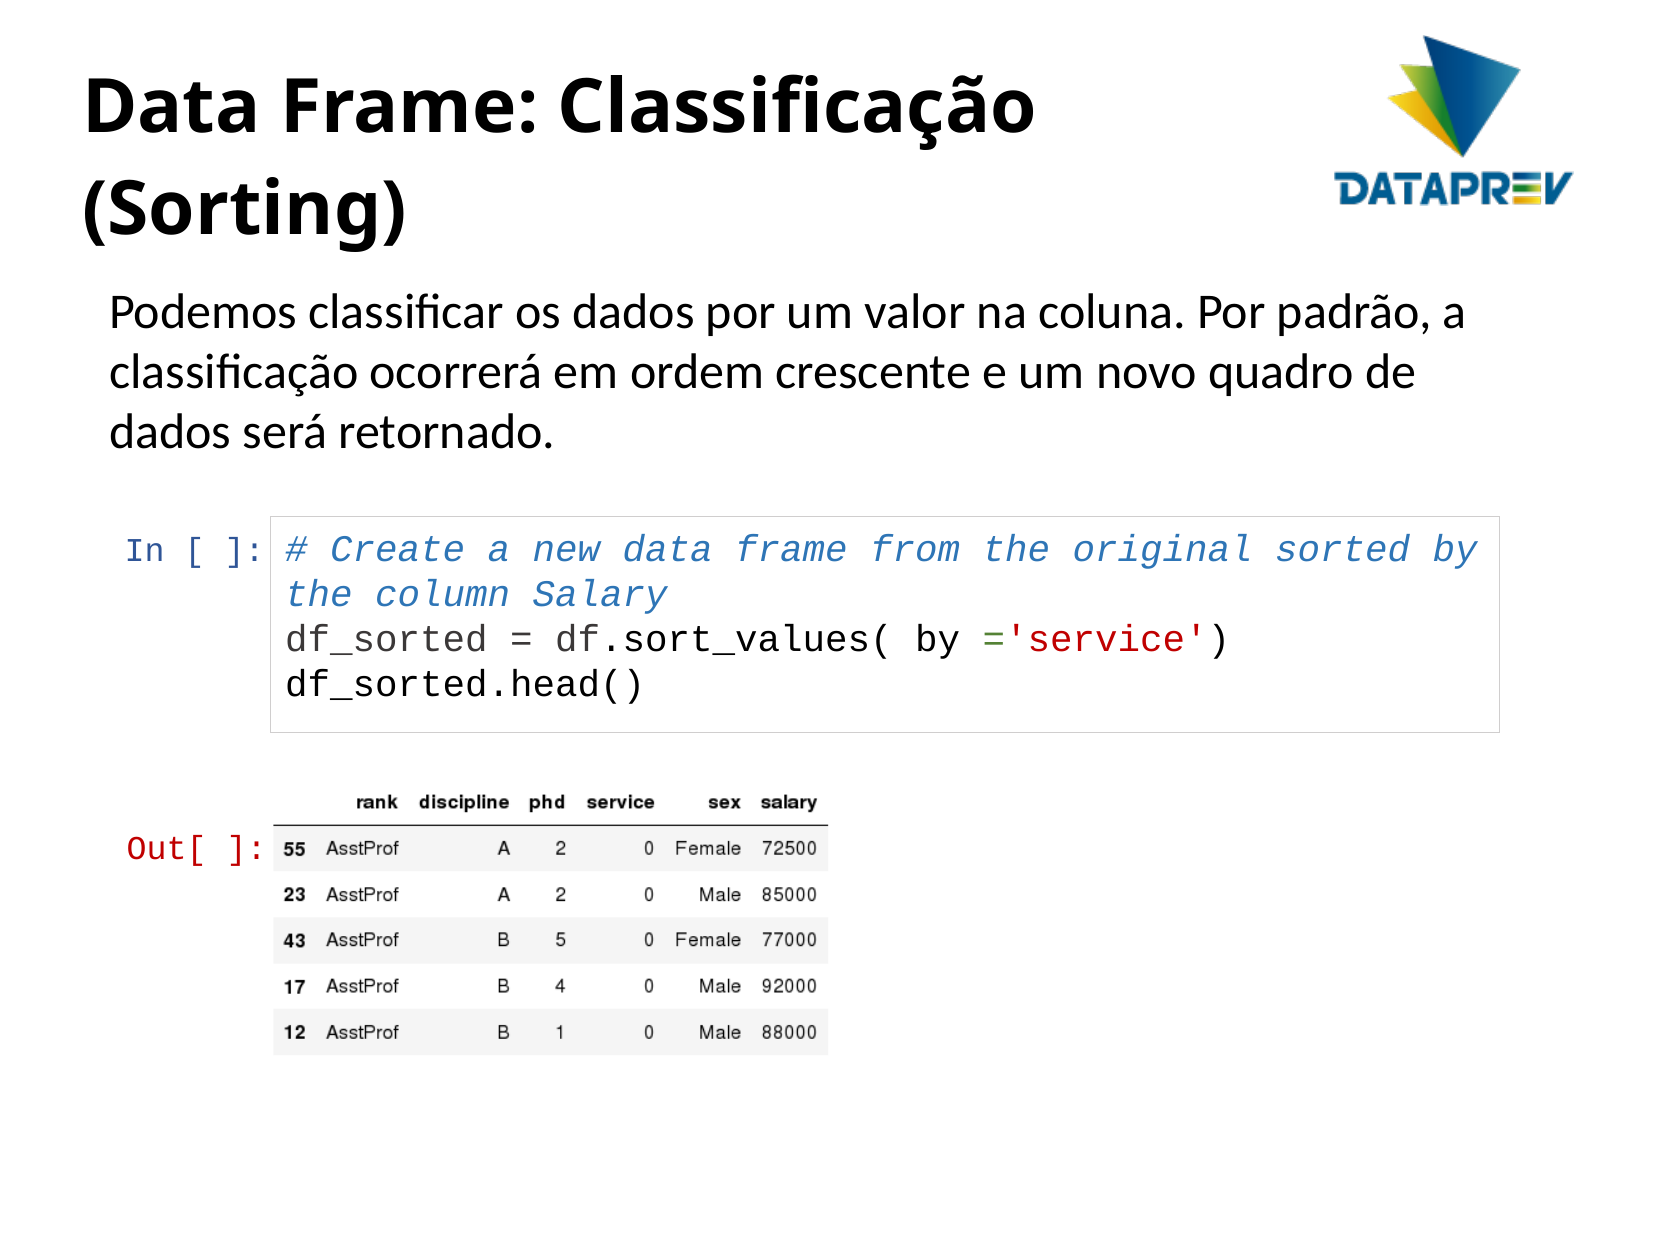

# Data Frame: Classificação (Sorting)
Podemos classificar os dados por um valor na coluna. Por padrão, a classificação ocorrerá em ordem crescente e um novo quadro de dados será retornado.
 In [ ]:
# Create a new data frame from the original sorted by the column Salary
df_sorted = df.sort_values( by ='service')
df_sorted.head()
 Out[ ]: